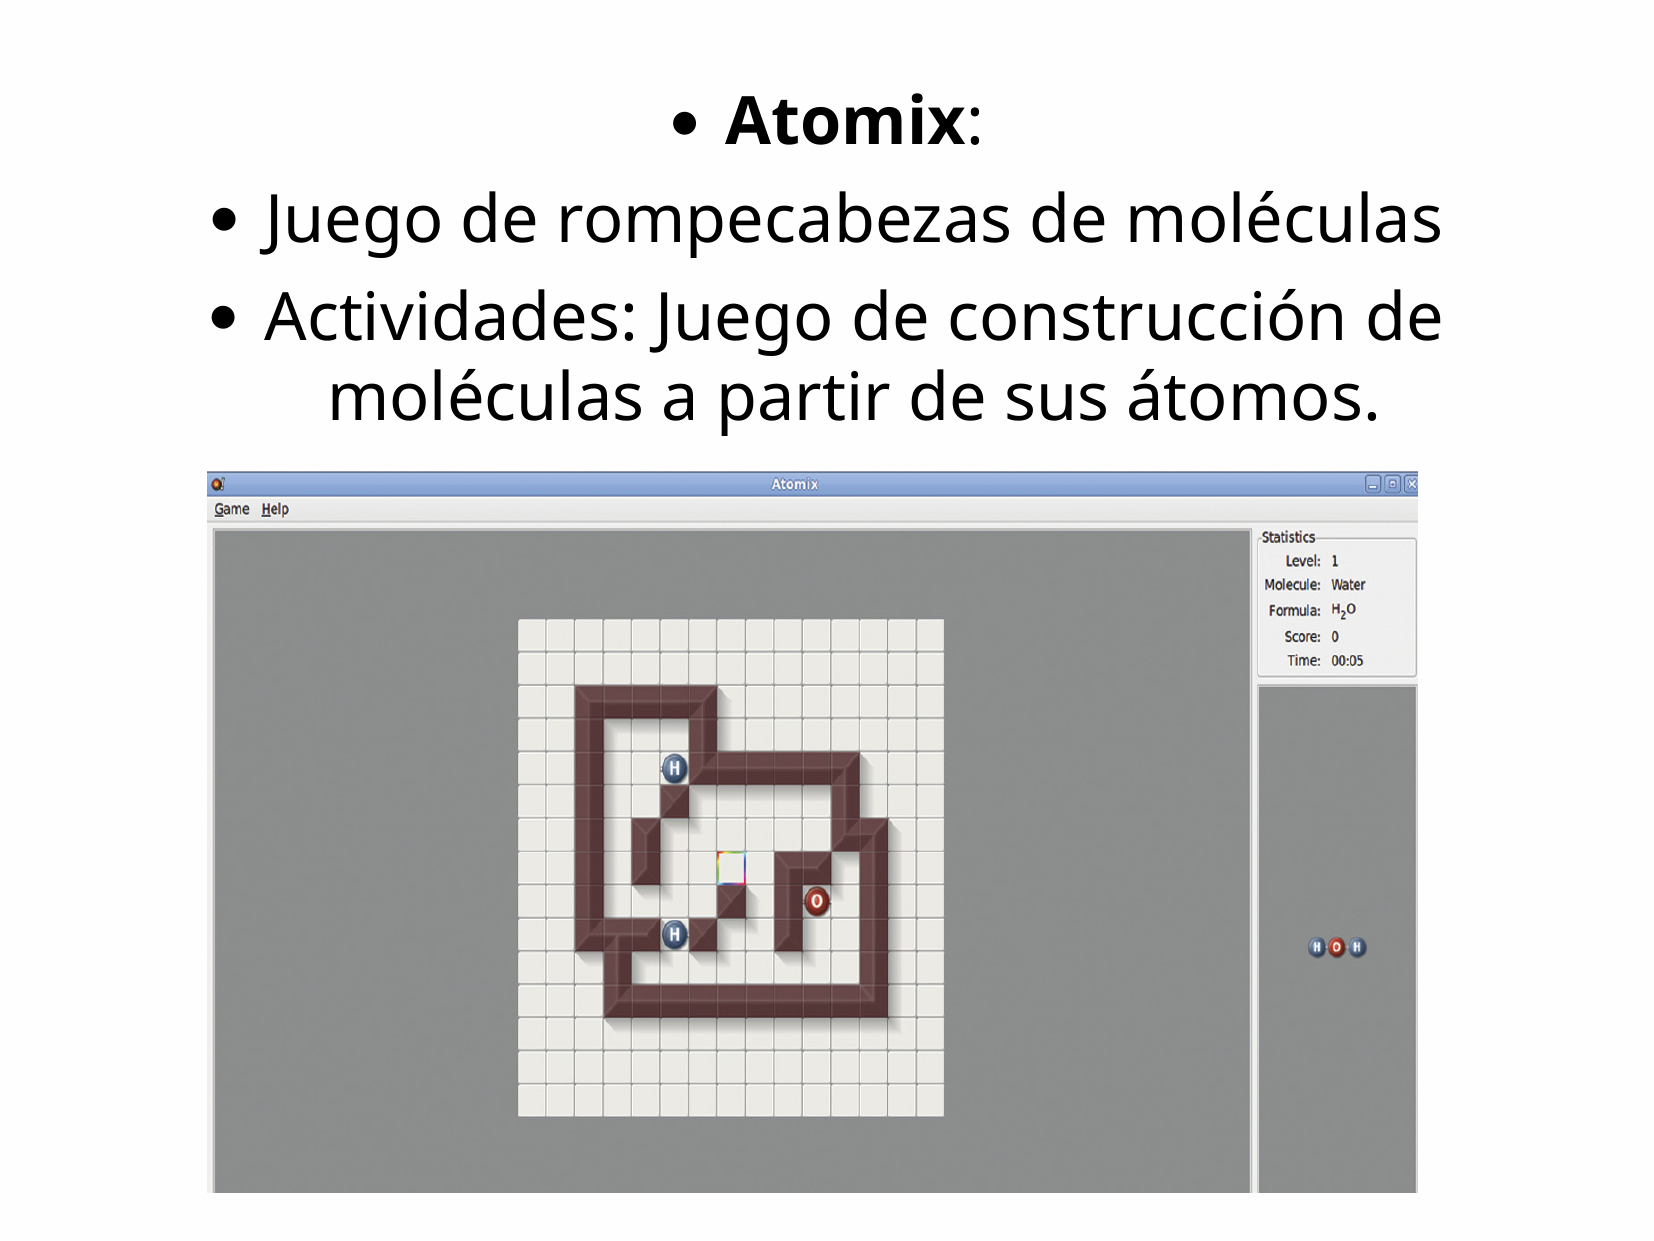

# Atomix:
Juego de rompecabezas de moléculas
Actividades: Juego de construcción de moléculas a partir de sus átomos.